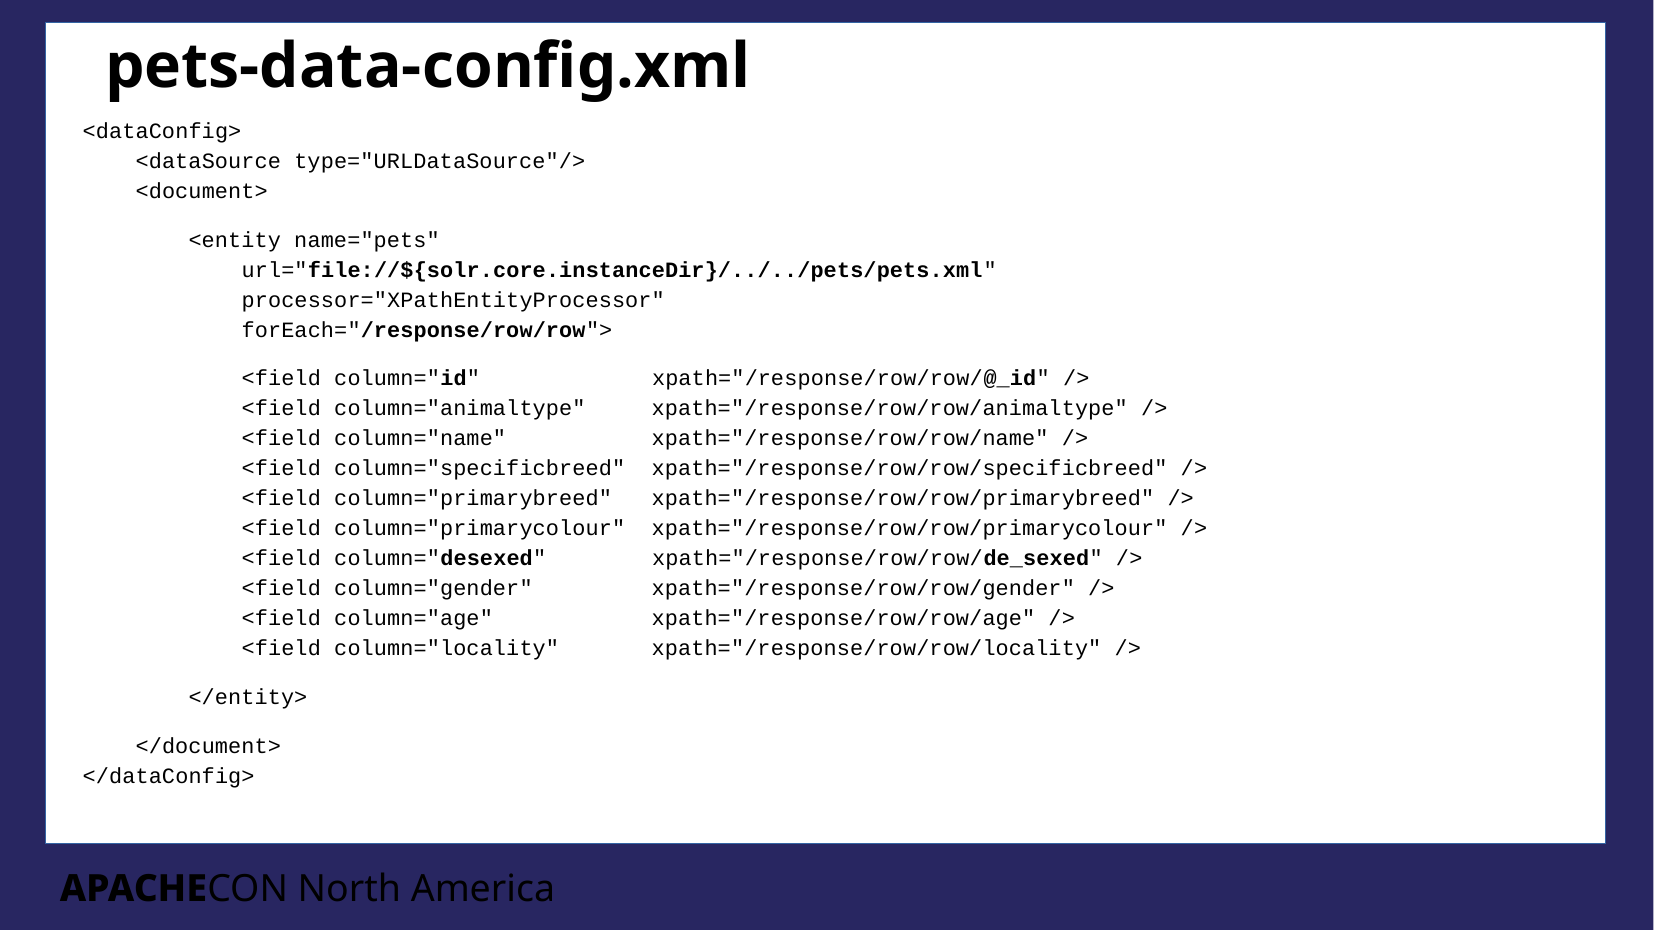

# pets-data-config.xml
<dataConfig>
 <dataSource type="URLDataSource"/>
 <document>
 <entity name="pets"
 url="file://${solr.core.instanceDir}/../../pets/pets.xml"
 processor="XPathEntityProcessor"
 forEach="/response/row/row">
 <field column="id" xpath="/response/row/row/@_id" />
 <field column="animaltype" xpath="/response/row/row/animaltype" />
 <field column="name" xpath="/response/row/row/name" />
 <field column="specificbreed" xpath="/response/row/row/specificbreed" />
 <field column="primarybreed" xpath="/response/row/row/primarybreed" />
 <field column="primarycolour" xpath="/response/row/row/primarycolour" />
 <field column="desexed" xpath="/response/row/row/de_sexed" />
 <field column="gender" xpath="/response/row/row/gender" />
 <field column="age" xpath="/response/row/row/age" />
 <field column="locality" xpath="/response/row/row/locality" />
 </entity>
 </document>
</dataConfig>